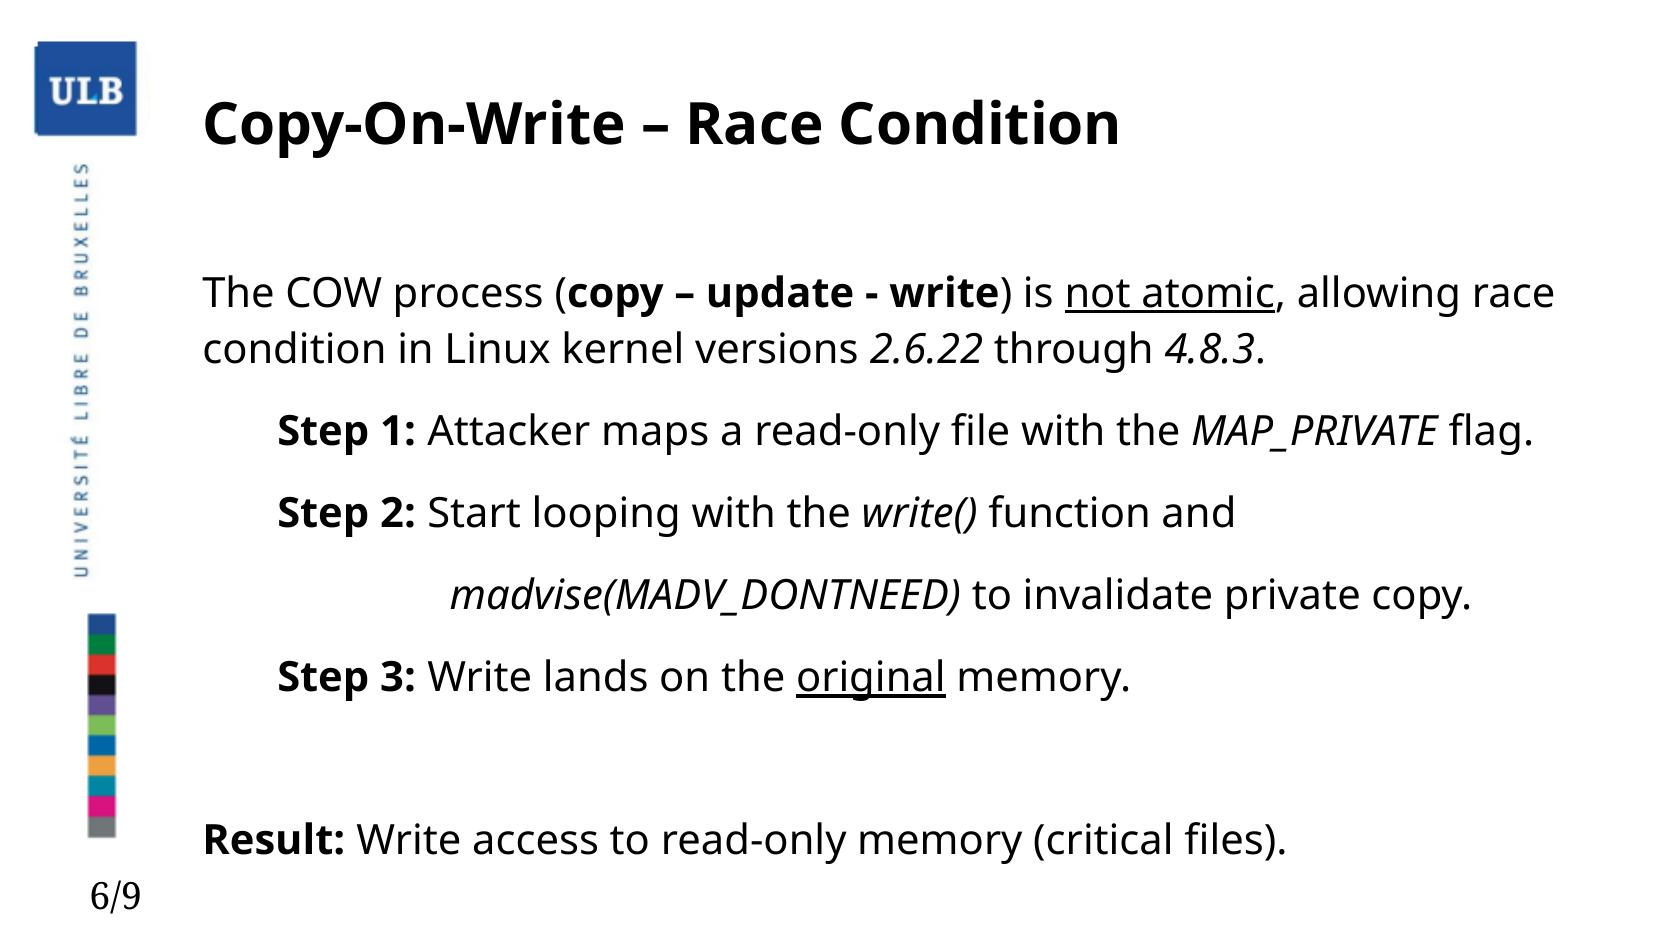

Copy-On-Write – Race Condition
The COW process (copy – update - write) is not atomic, allowing race condition in Linux kernel versions 2.6.22 through 4.8.3.
	Step 1: Attacker maps a read-only file with the MAP_PRIVATE flag.
	Step 2: Start looping with the write() function and
 madvise(MADV_DONTNEED) to invalidate private copy.
	Step 3: Write lands on the original memory.
Result: Write access to read-only memory (critical files).